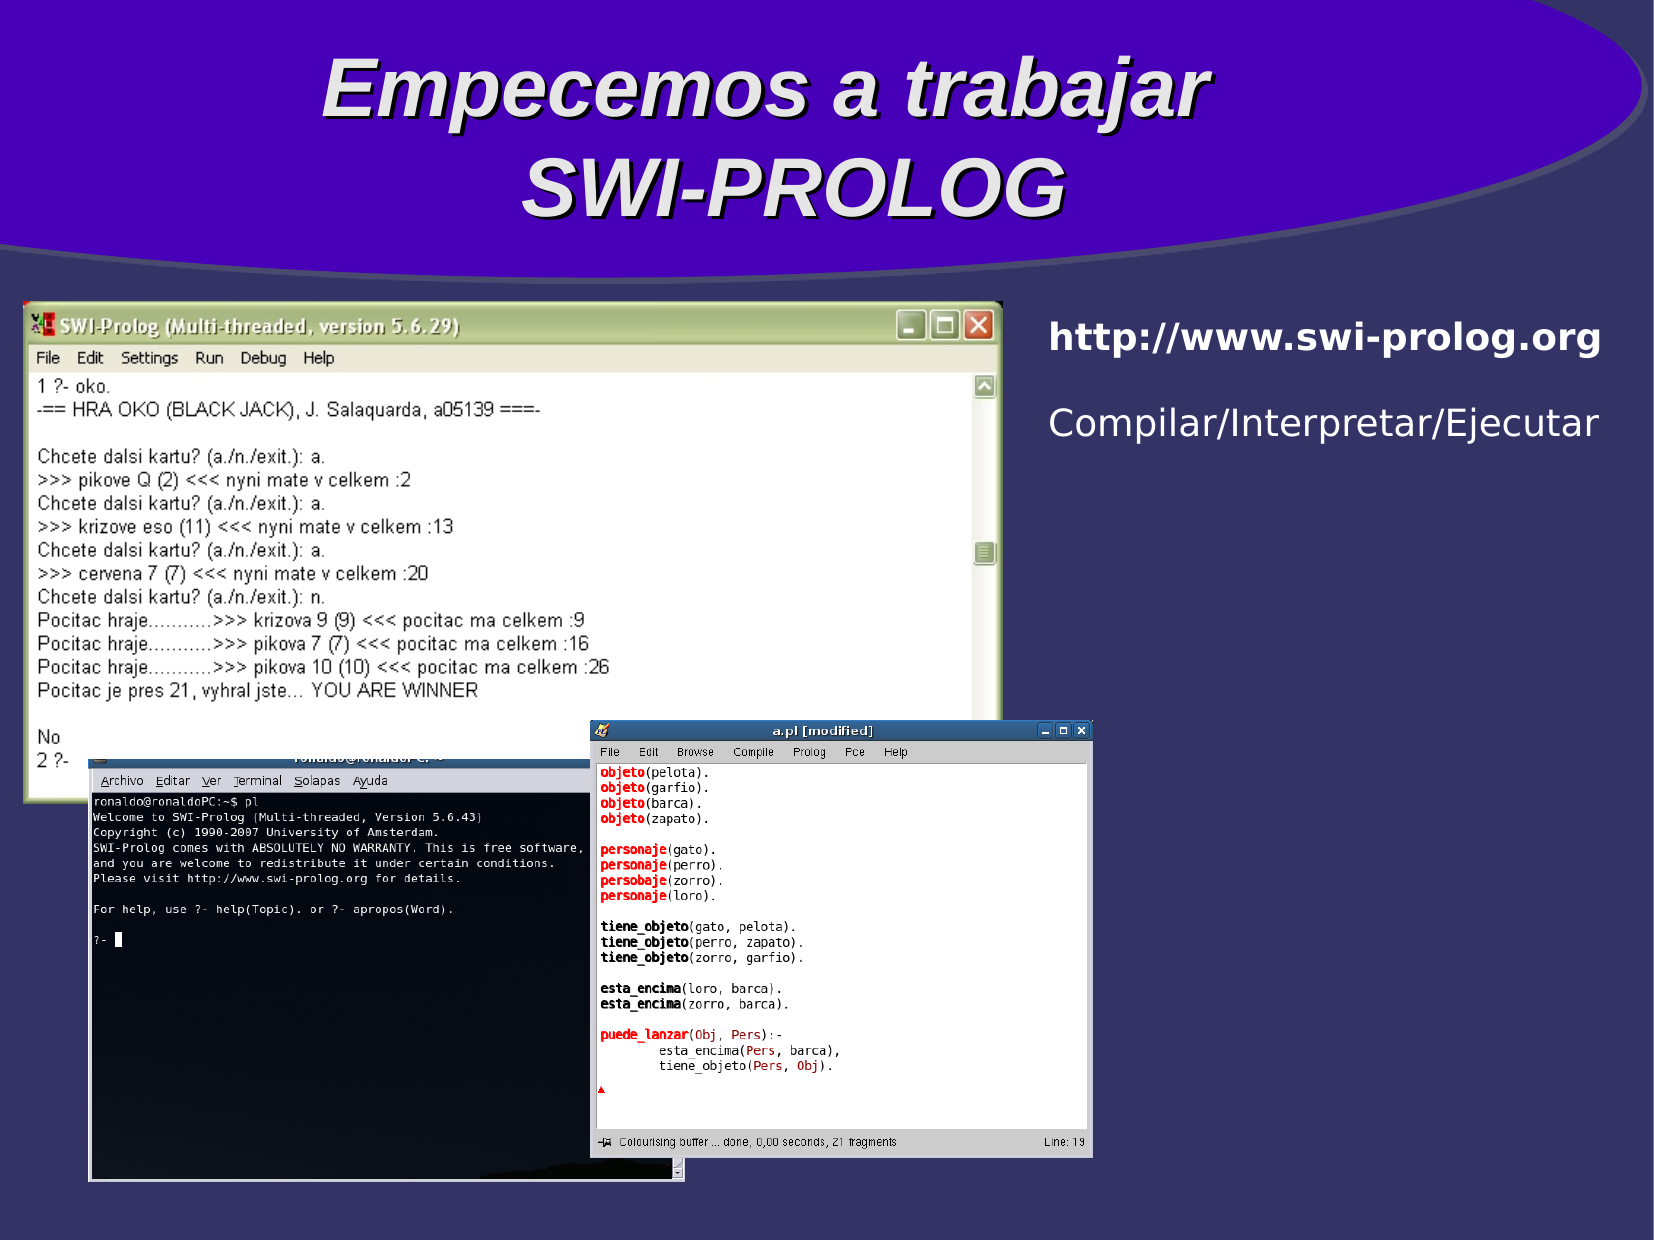

# Empecemos a trabajar SWI-PROLOG
http://www.swi-prolog.org
Compilar/Interpretar/Ejecutar